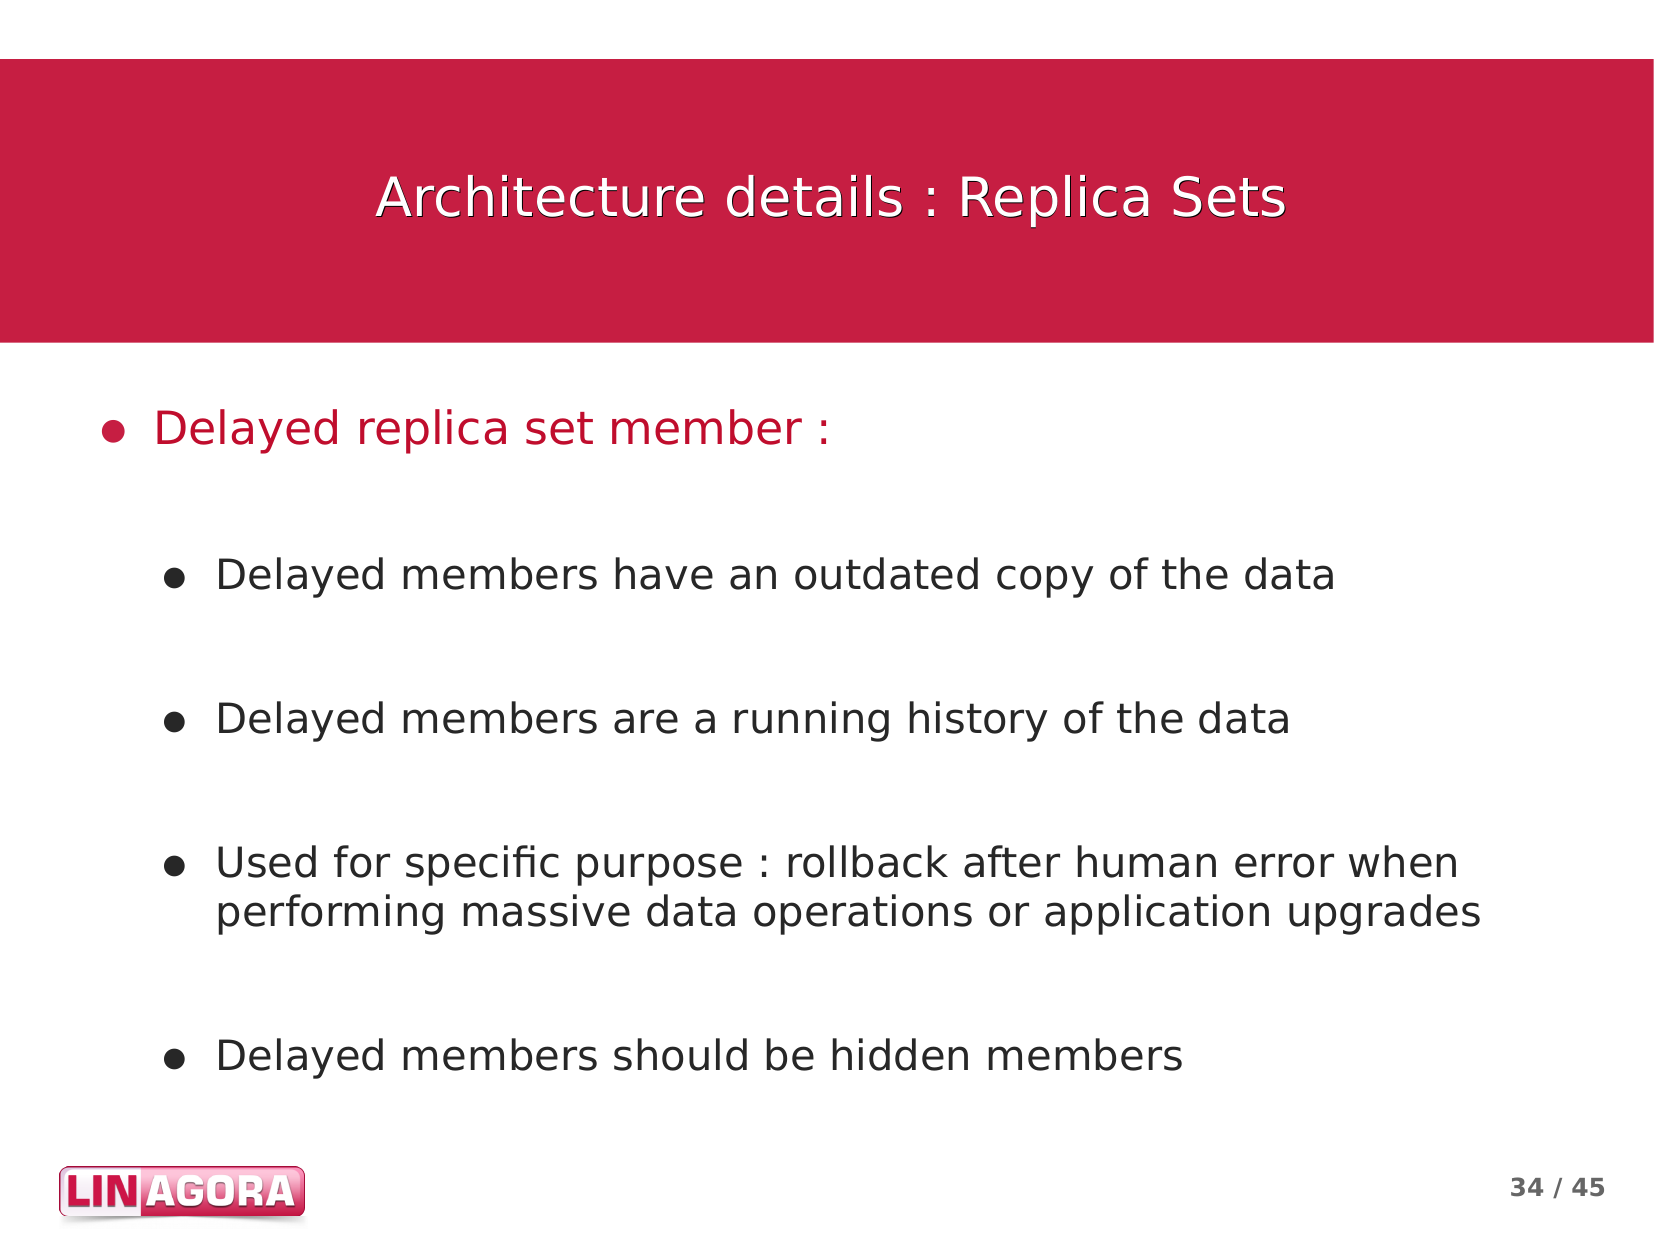

# Architecture details : Replica Sets
Delayed replica set member :
Delayed members have an outdated copy of the data
Delayed members are a running history of the data
Used for specific purpose : rollback after human error when performing massive data operations or application upgrades
Delayed members should be hidden members